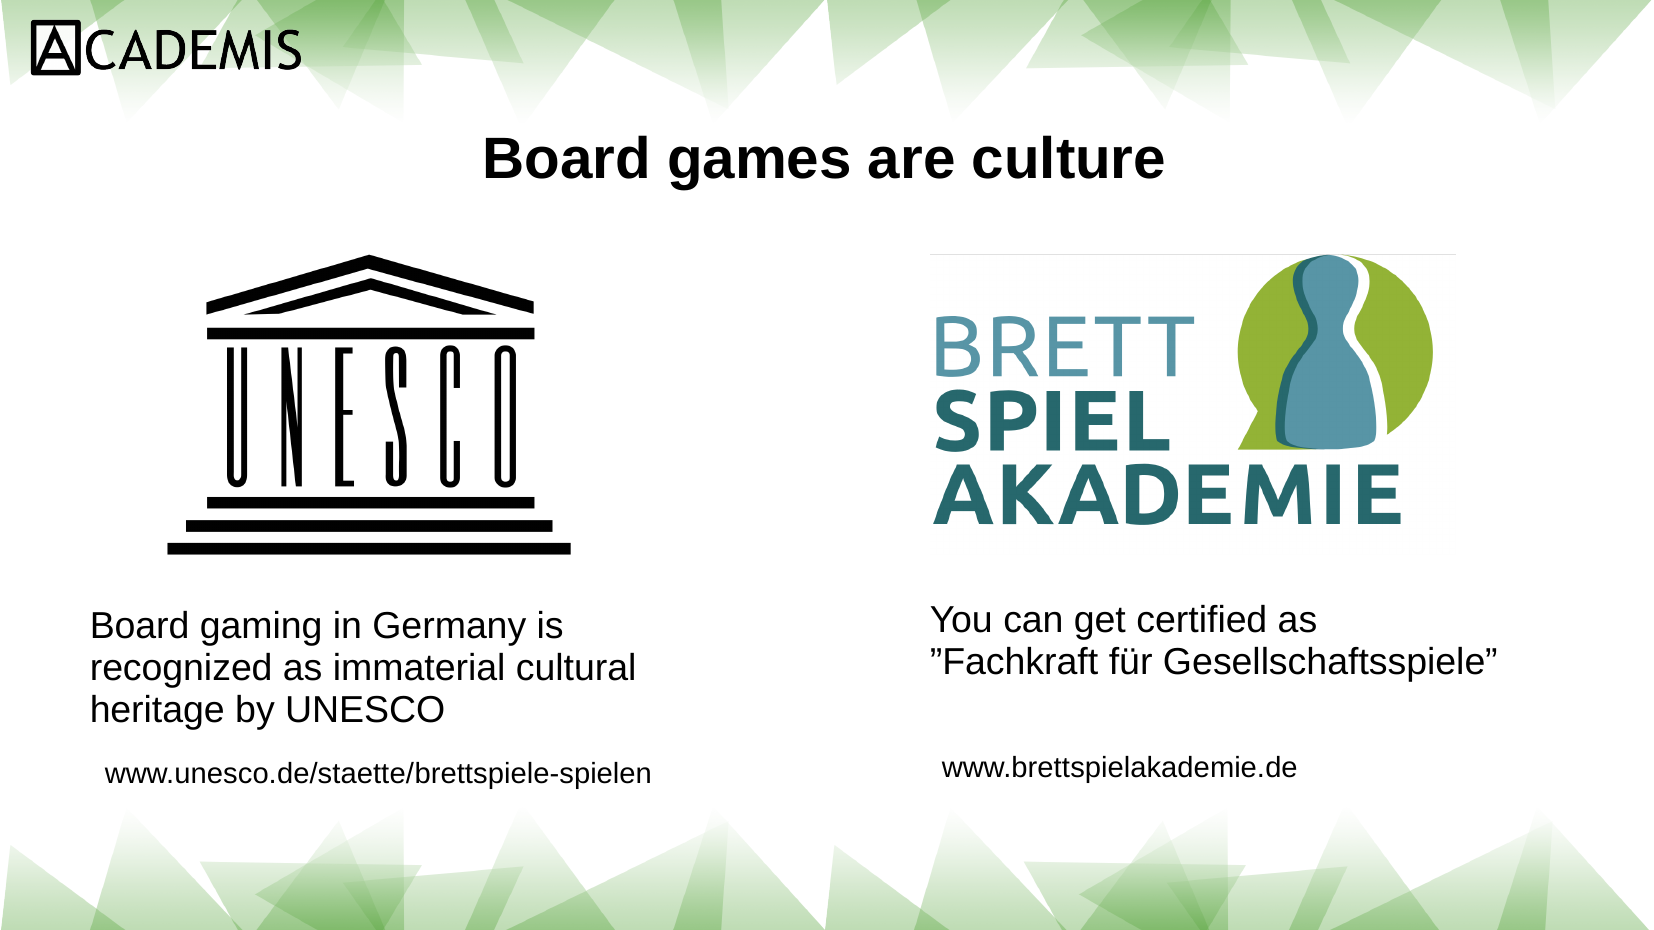

# Board games are culture
You can get certified as
”Fachkraft für Gesellschaftsspiele”
Board gaming in Germany is recognized as immaterial cultural heritage by UNESCO
www.brettspielakademie.de
www.unesco.de/staette/brettspiele-spielen